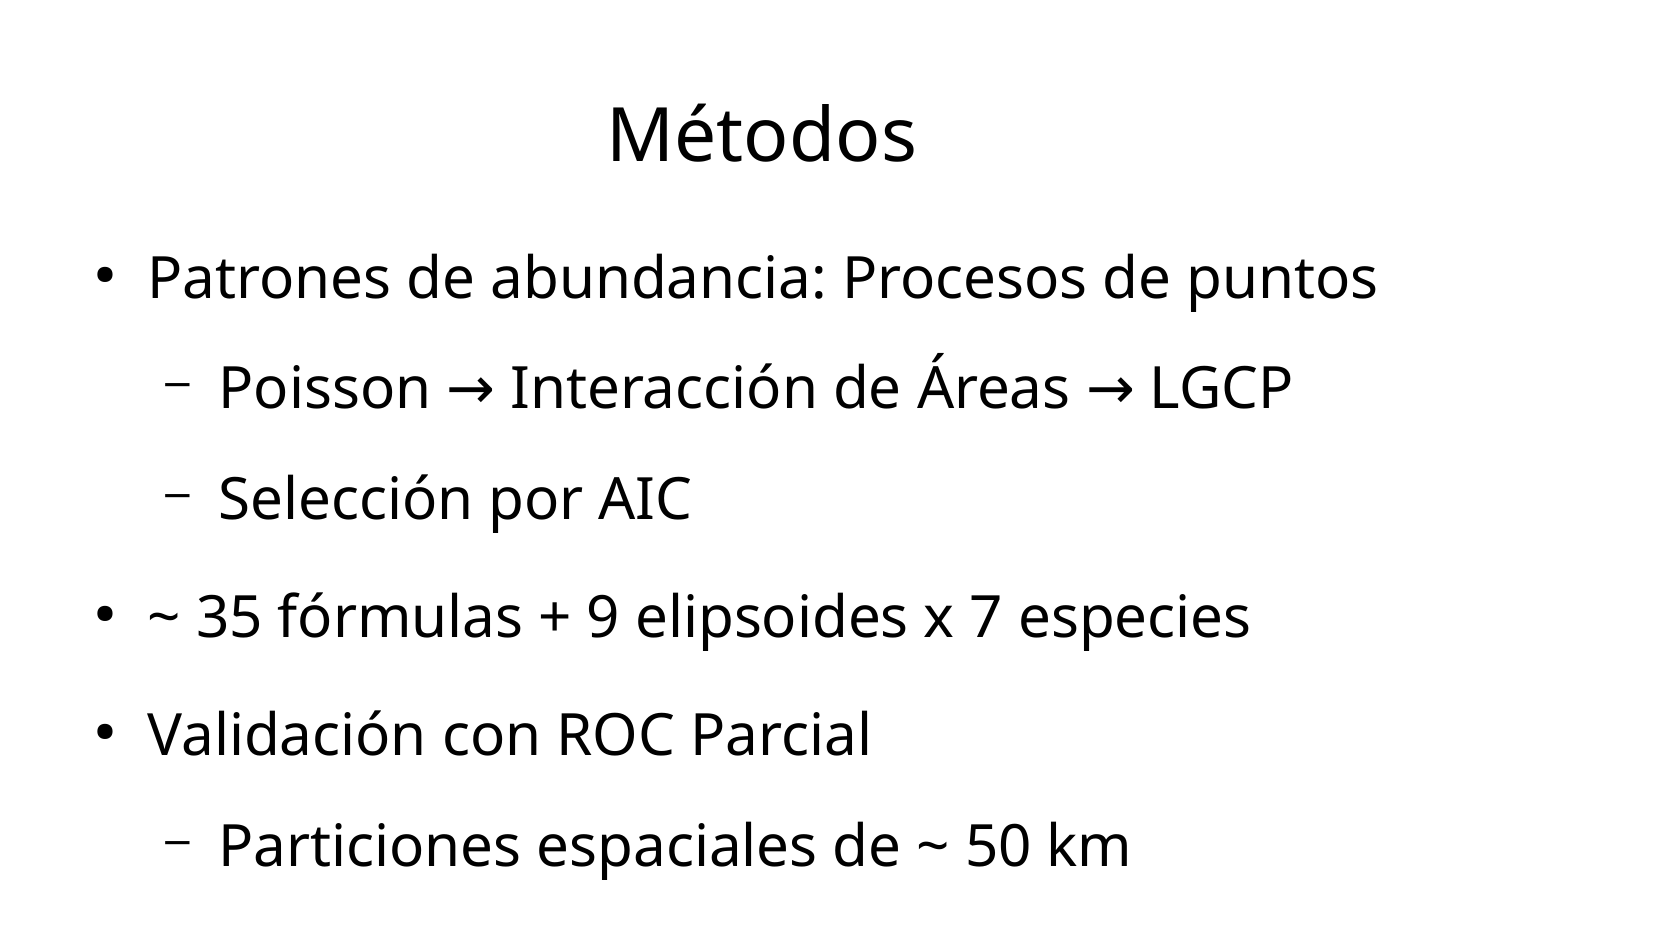

# Métodos
Patrones de abundancia: Procesos de puntos
Poisson → Interacción de Áreas → LGCP
Selección por AIC
~ 35 fórmulas + 9 elipsoides x 7 especies
Validación con ROC Parcial
Particiones espaciales de ~ 50 km